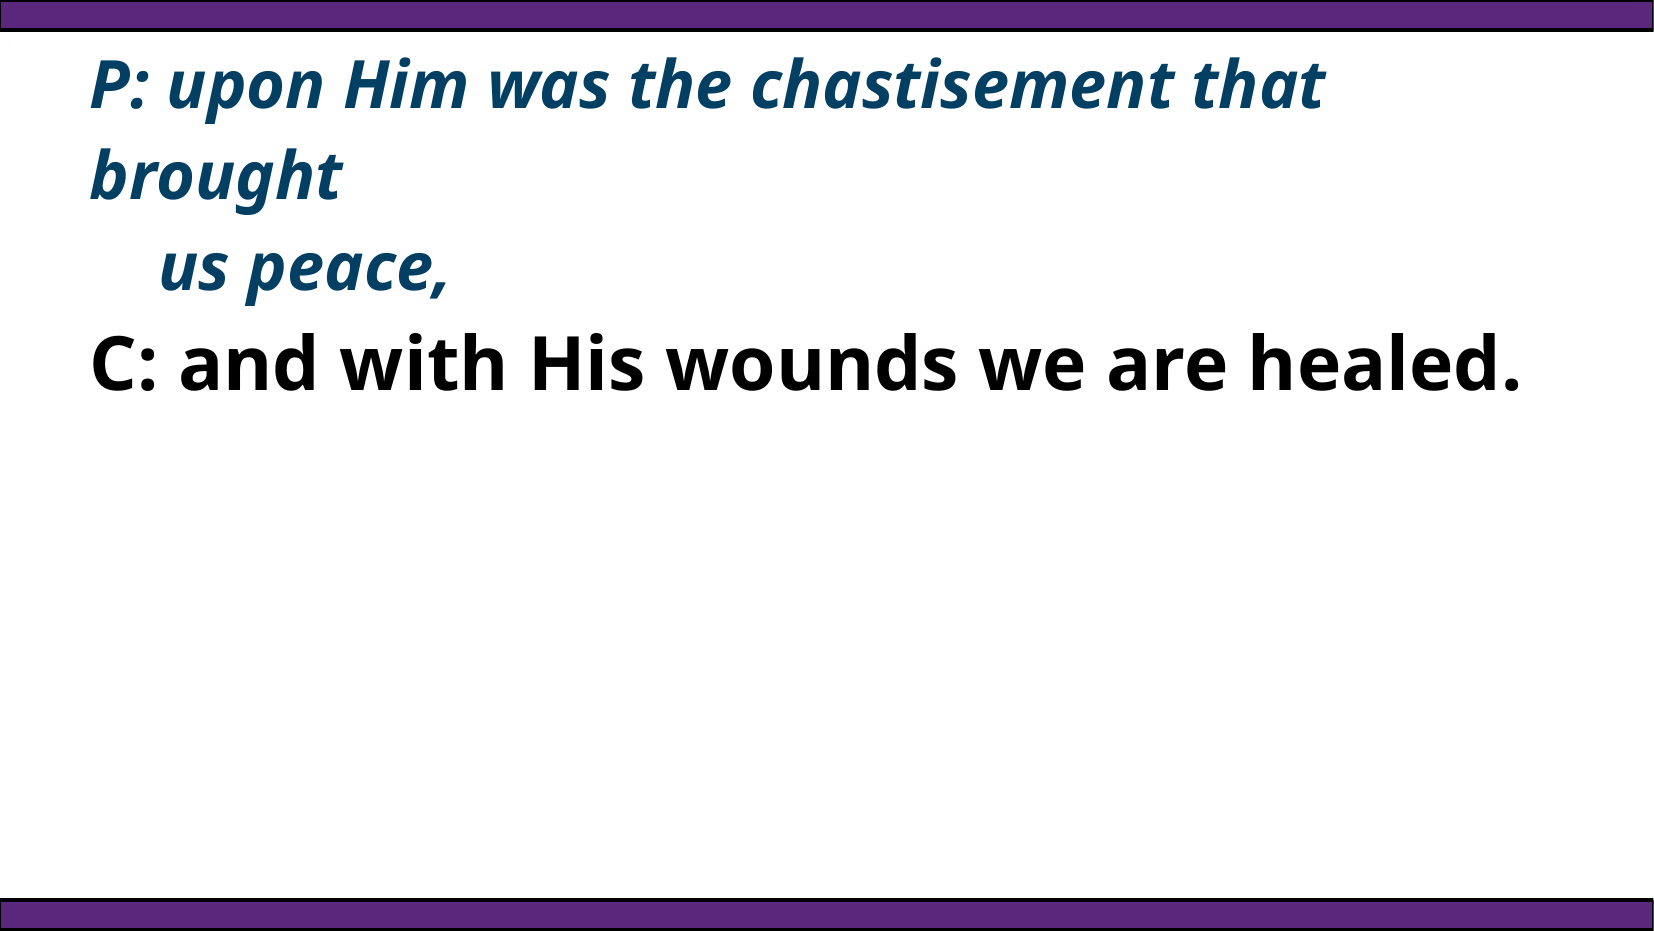

P: upon Him was the chastisement that brought
 us peace,
C: and with His wounds we are healed.